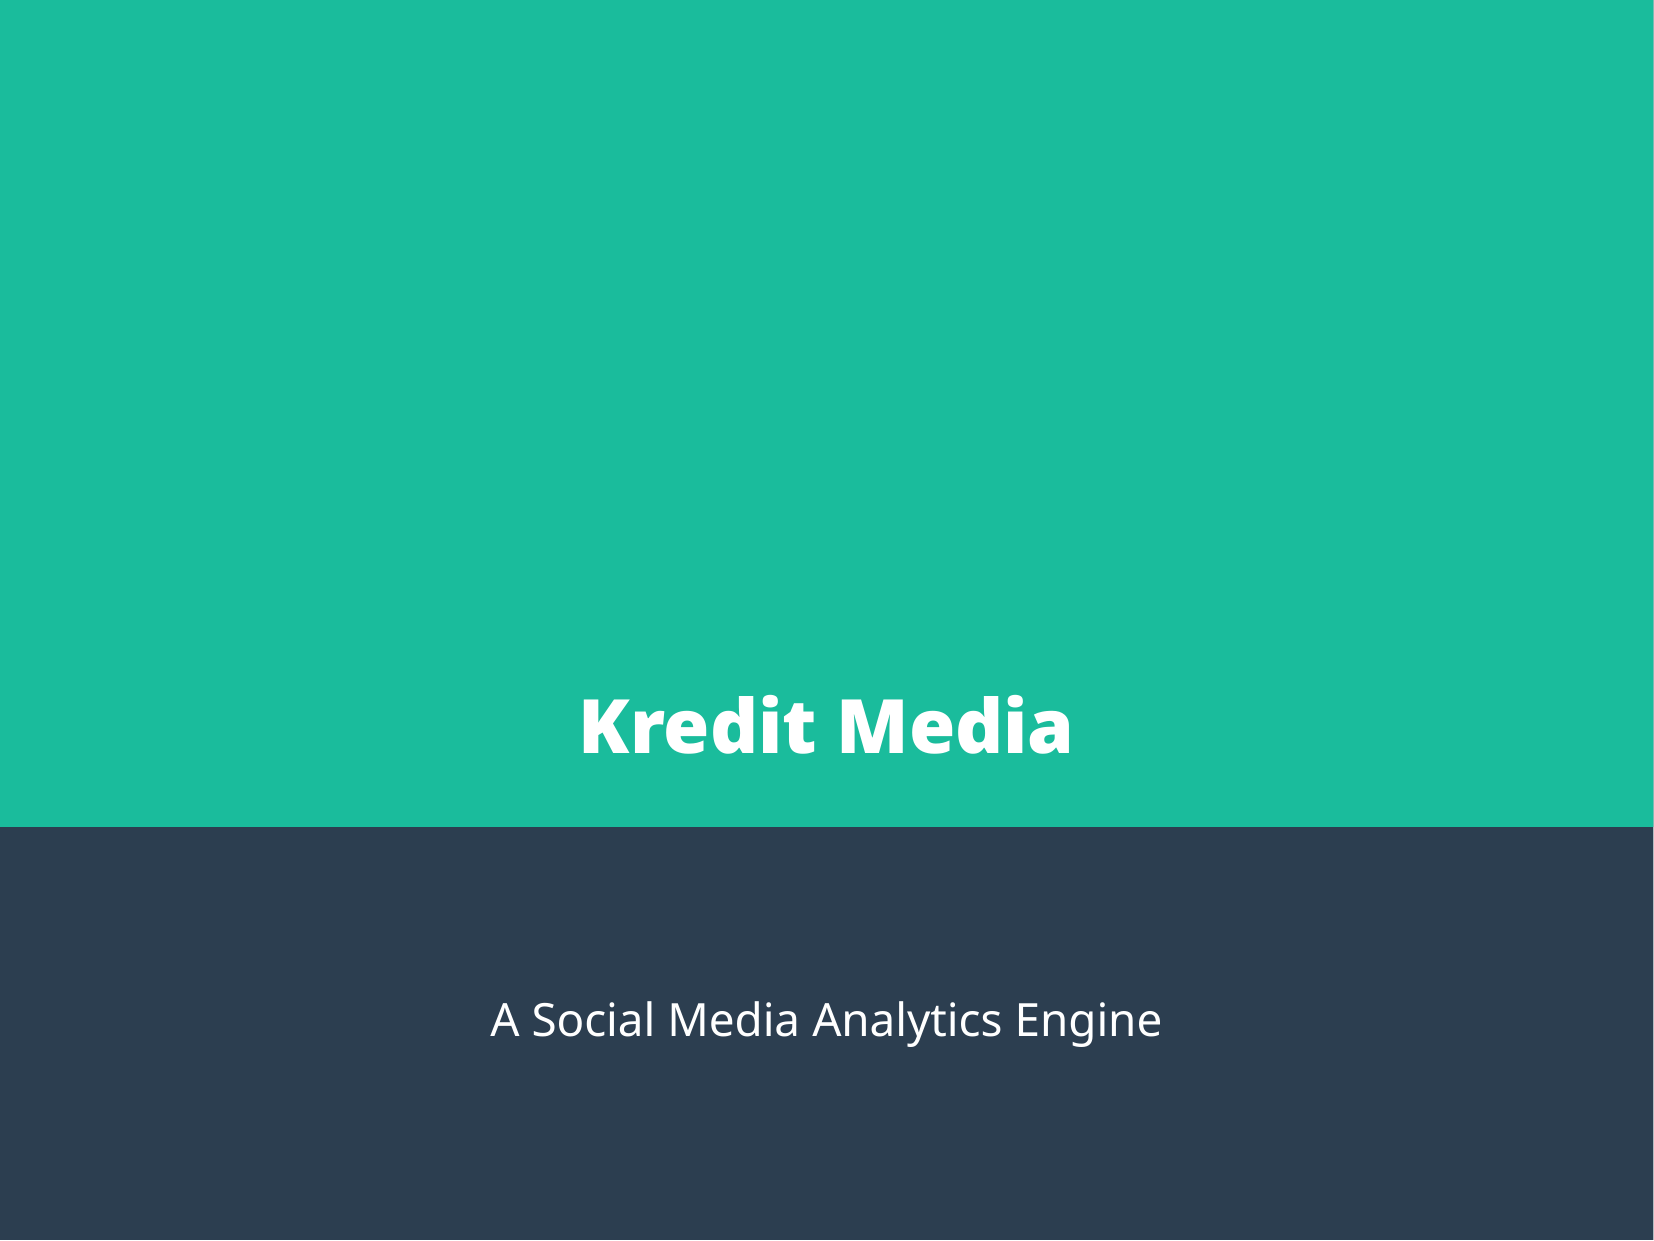

# Kredit Media
A Social Media Analytics Engine